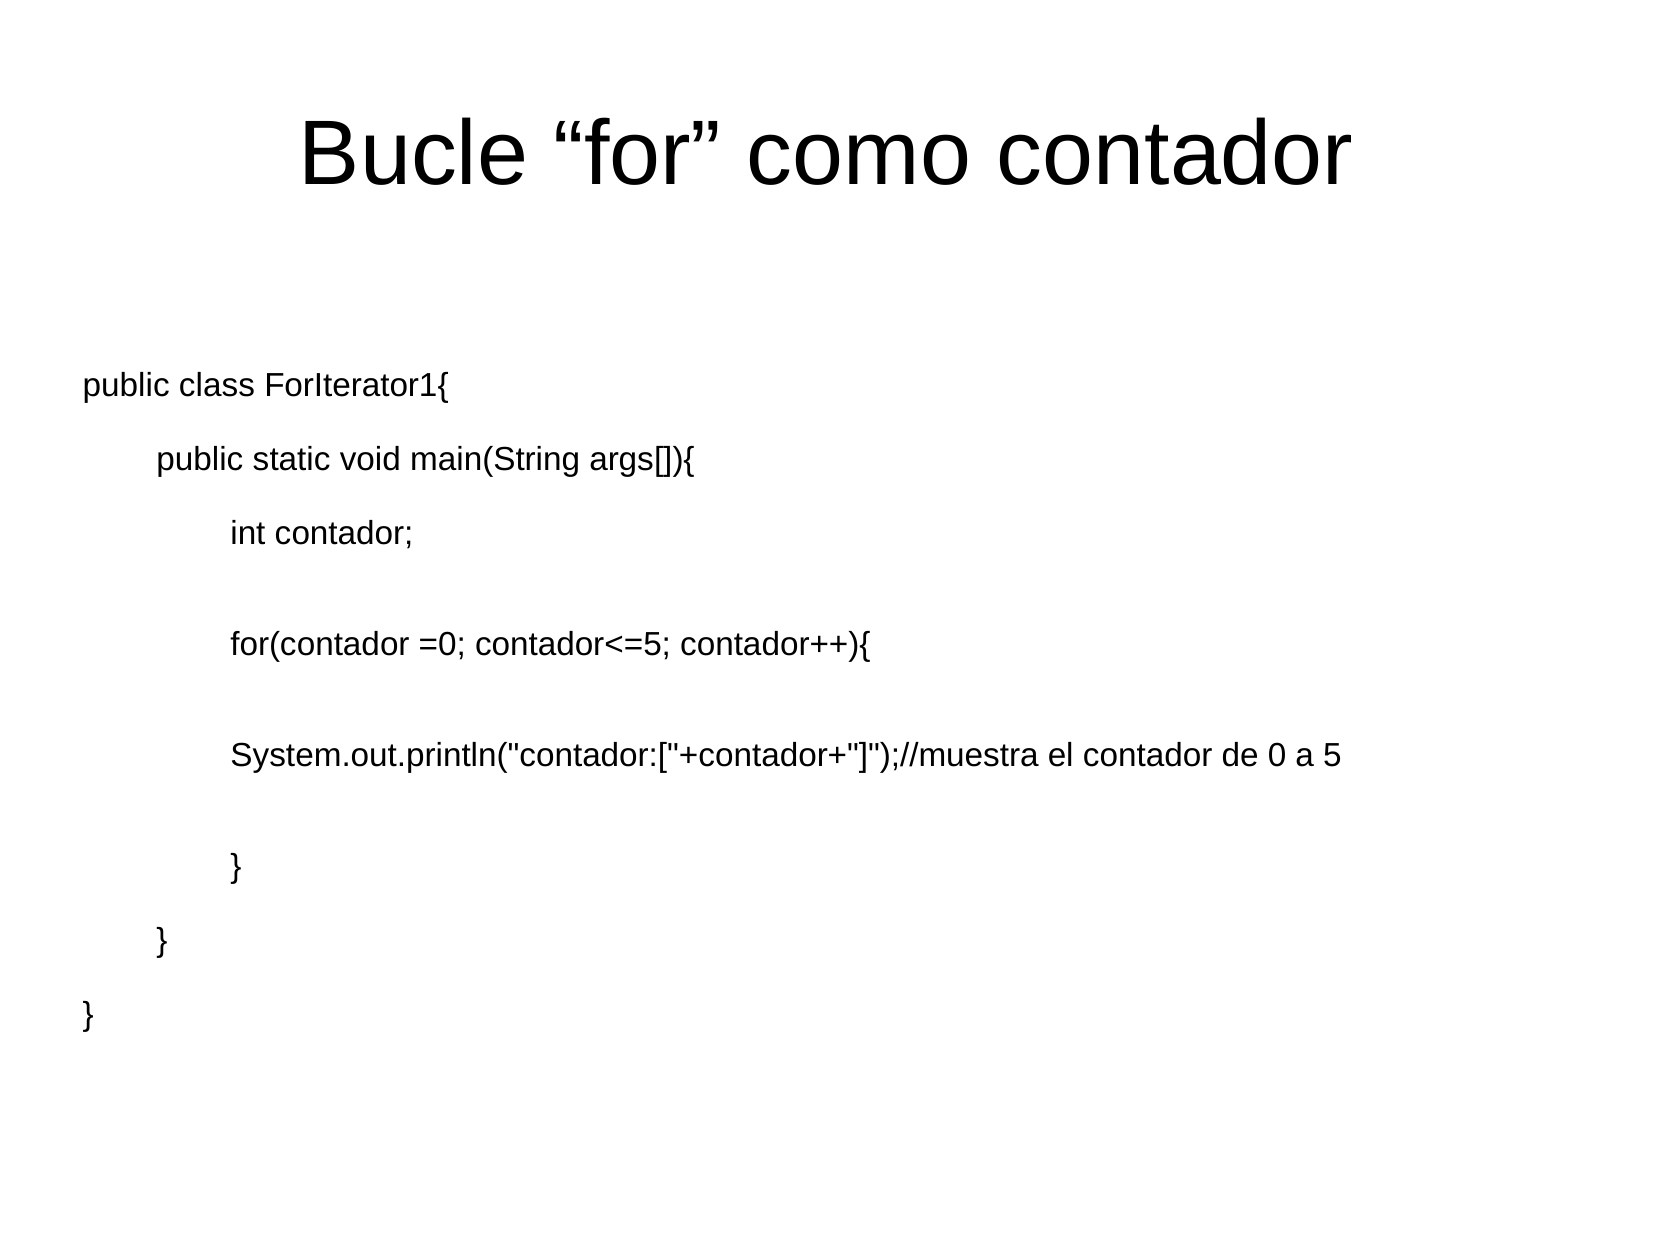

# Bucle “for” como contador
public class ForIterator1{
	public static void main(String args[]){
		int contador;
		for(contador =0; contador<=5; contador++){
		System.out.println("contador:["+contador+"]");//muestra el contador de 0 a 5
		}
	}
}